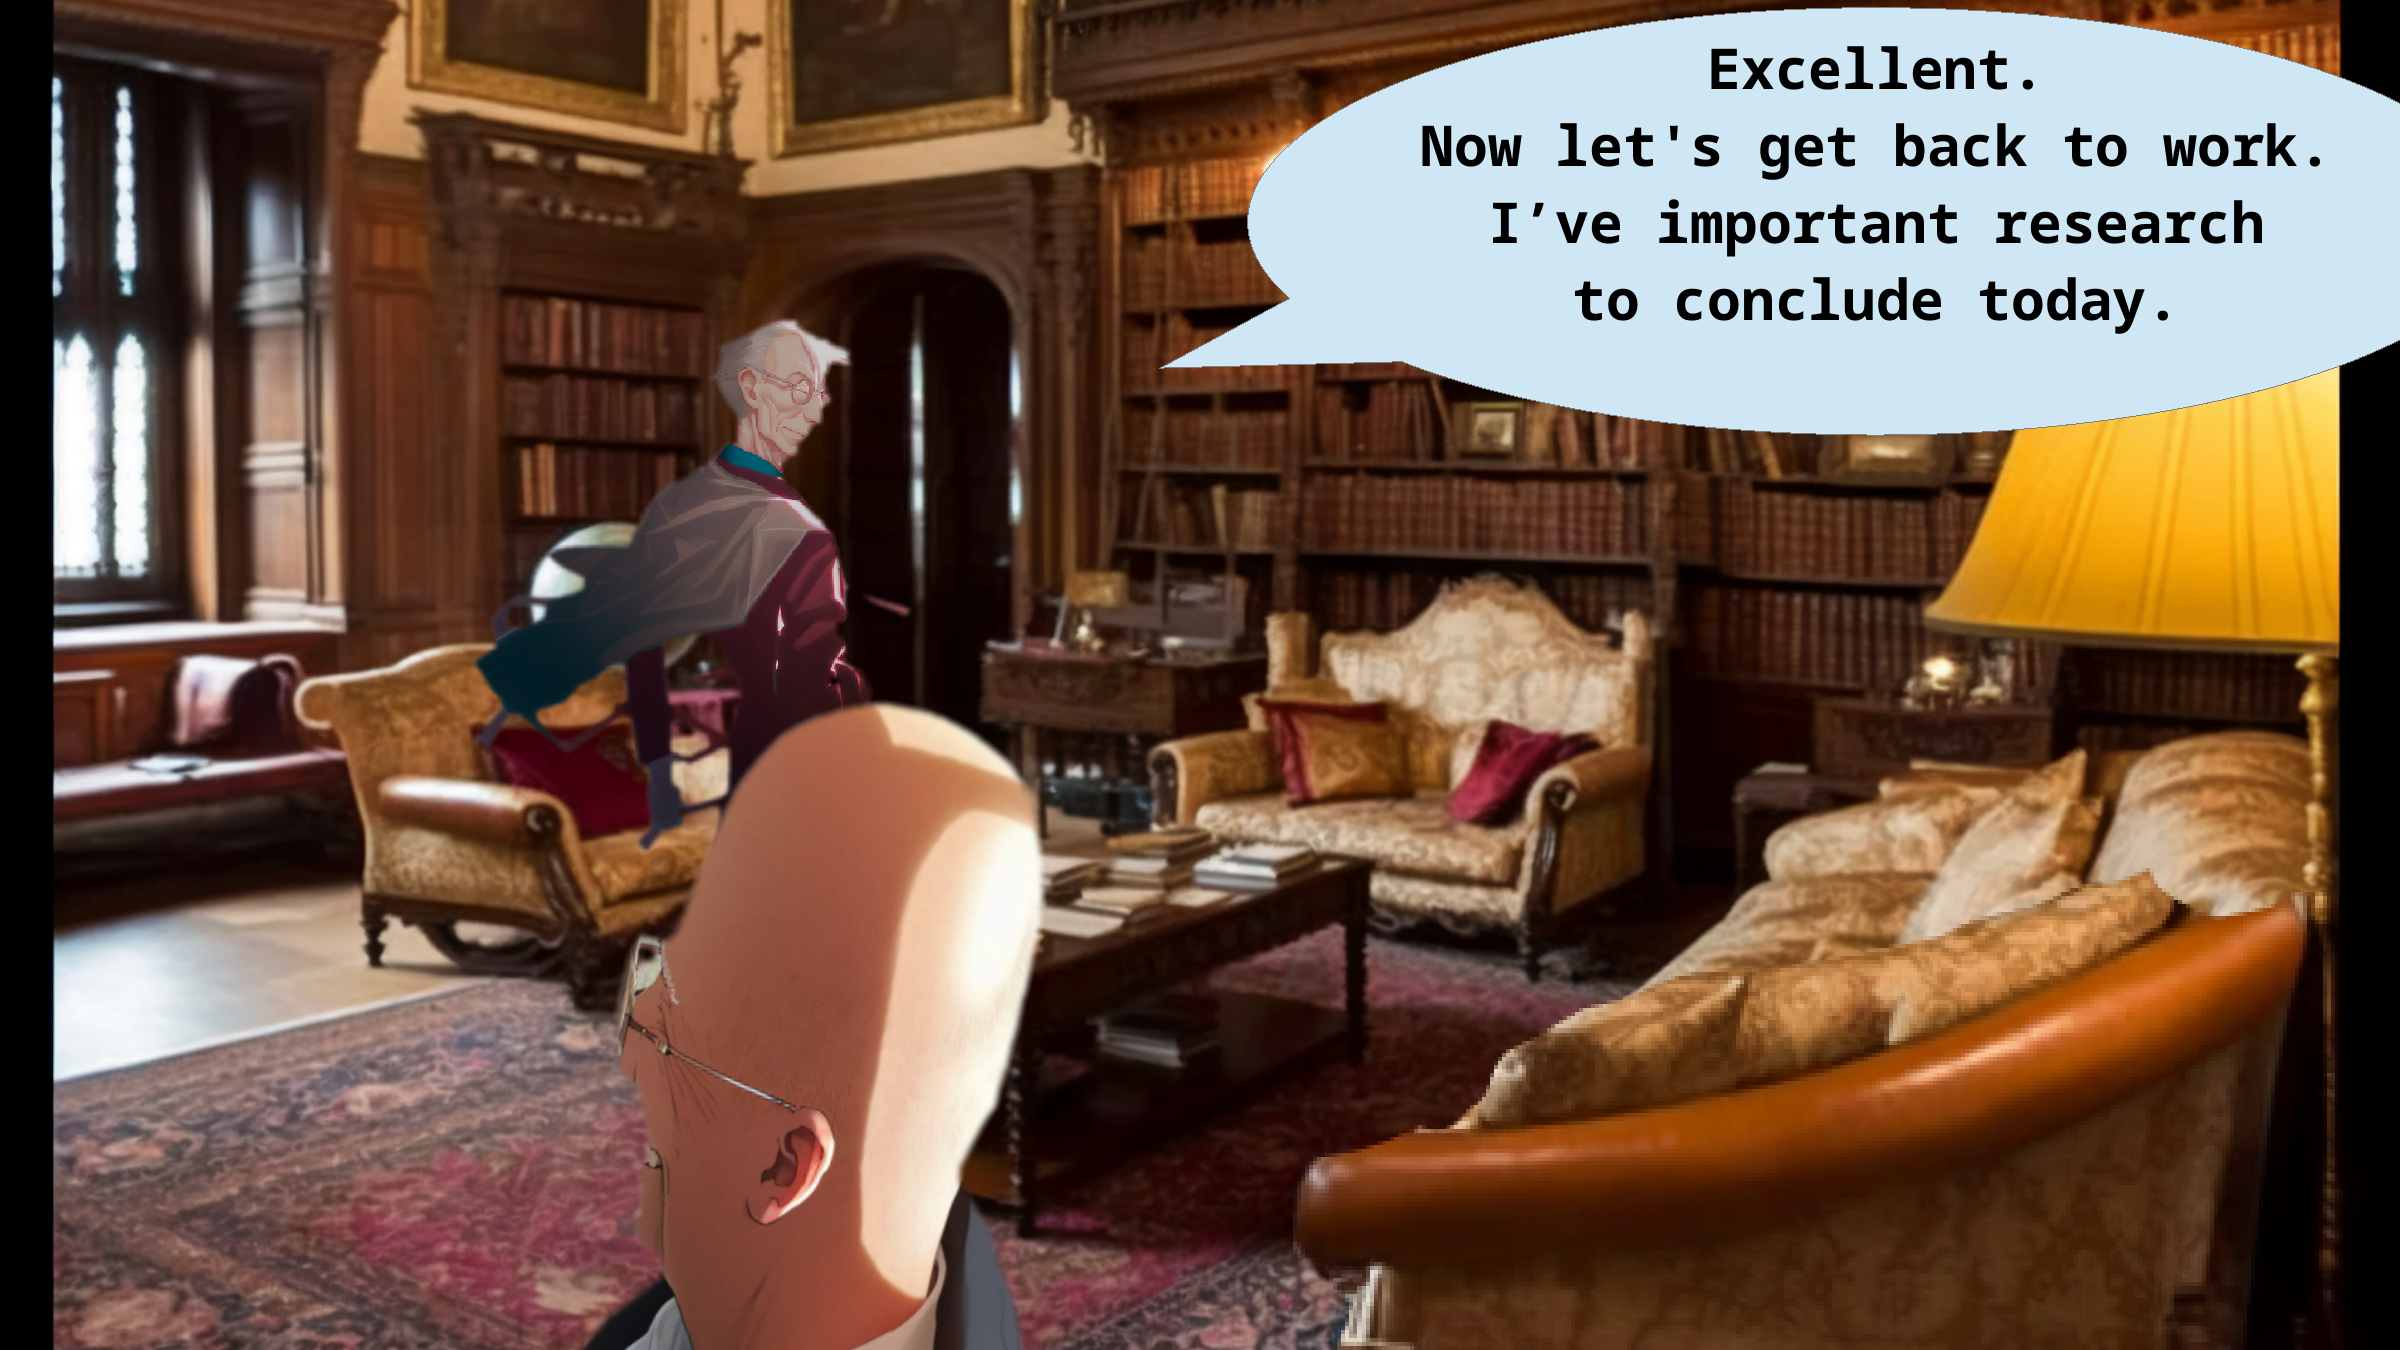

Excellent.
Now let's get back to work.
I’ve important research
to conclude today.